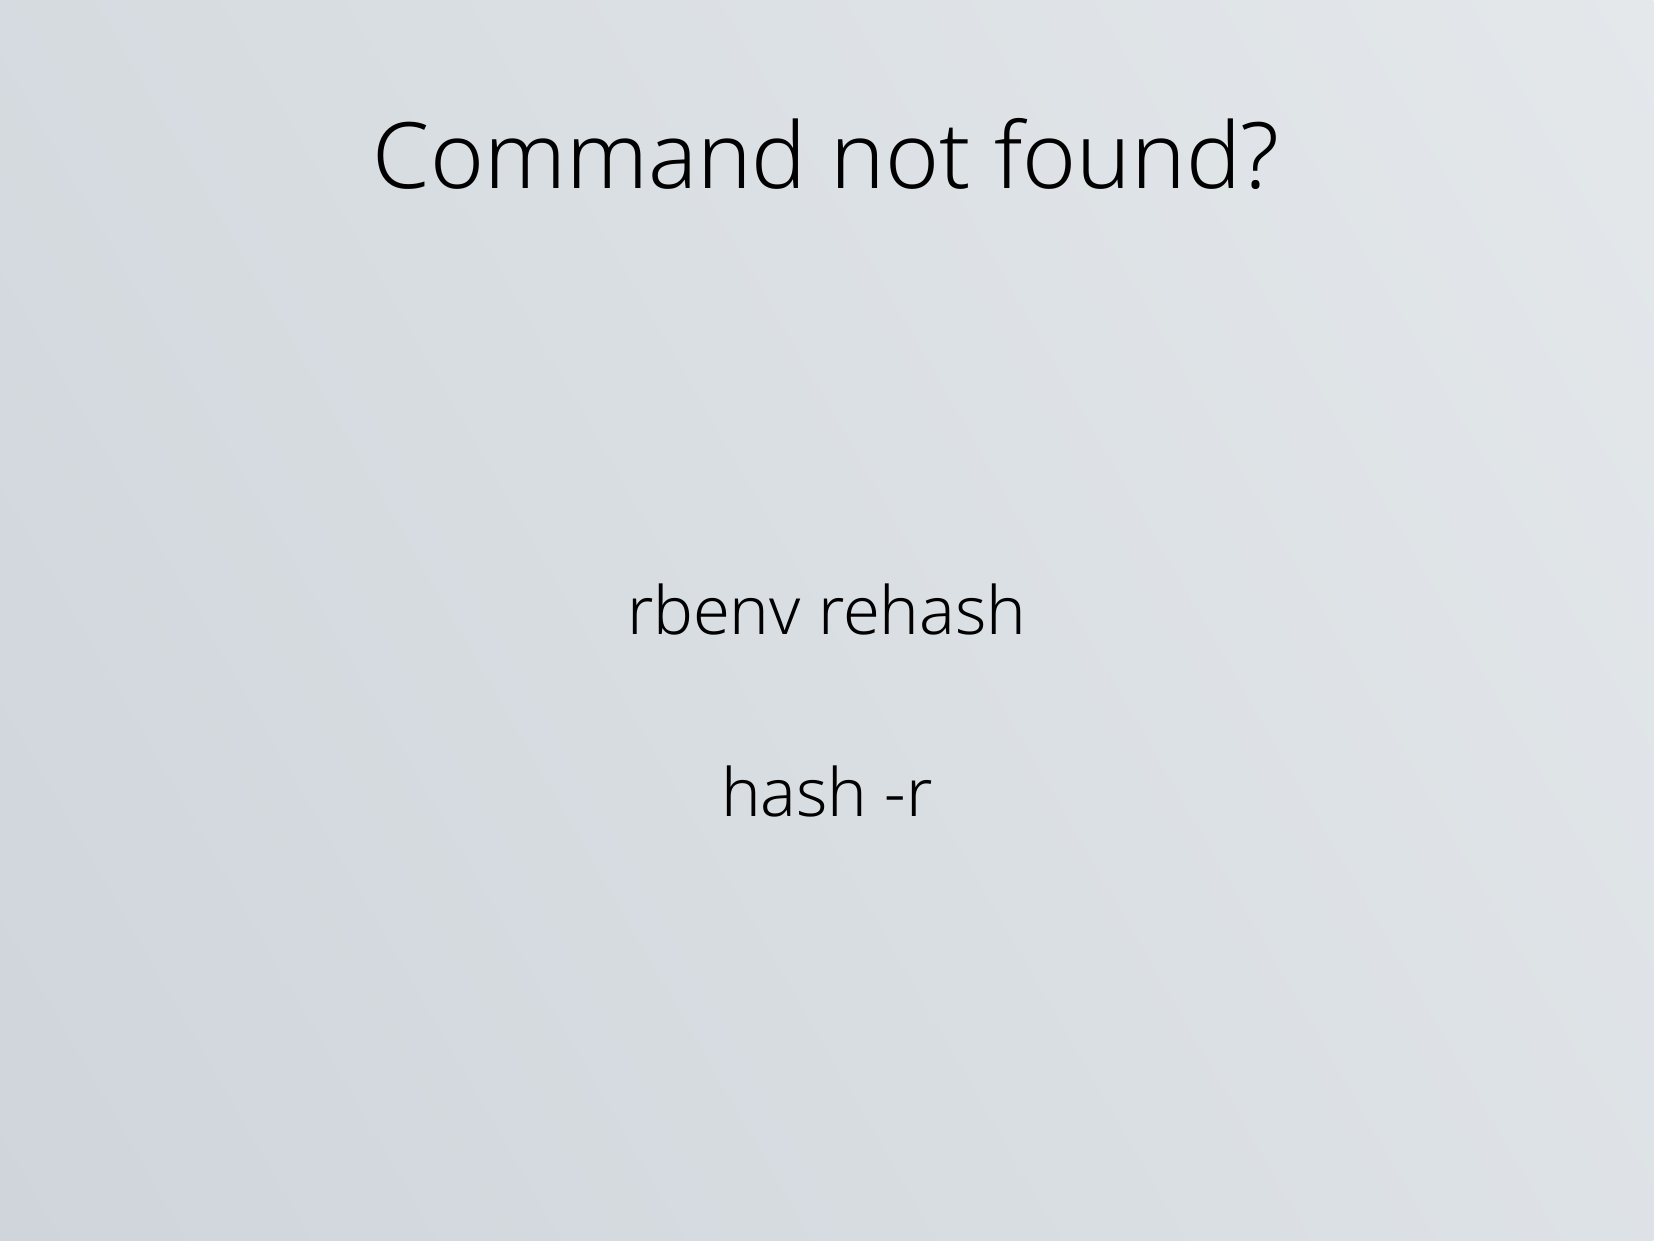

# Command not found?
rbenv rehash
hash -r